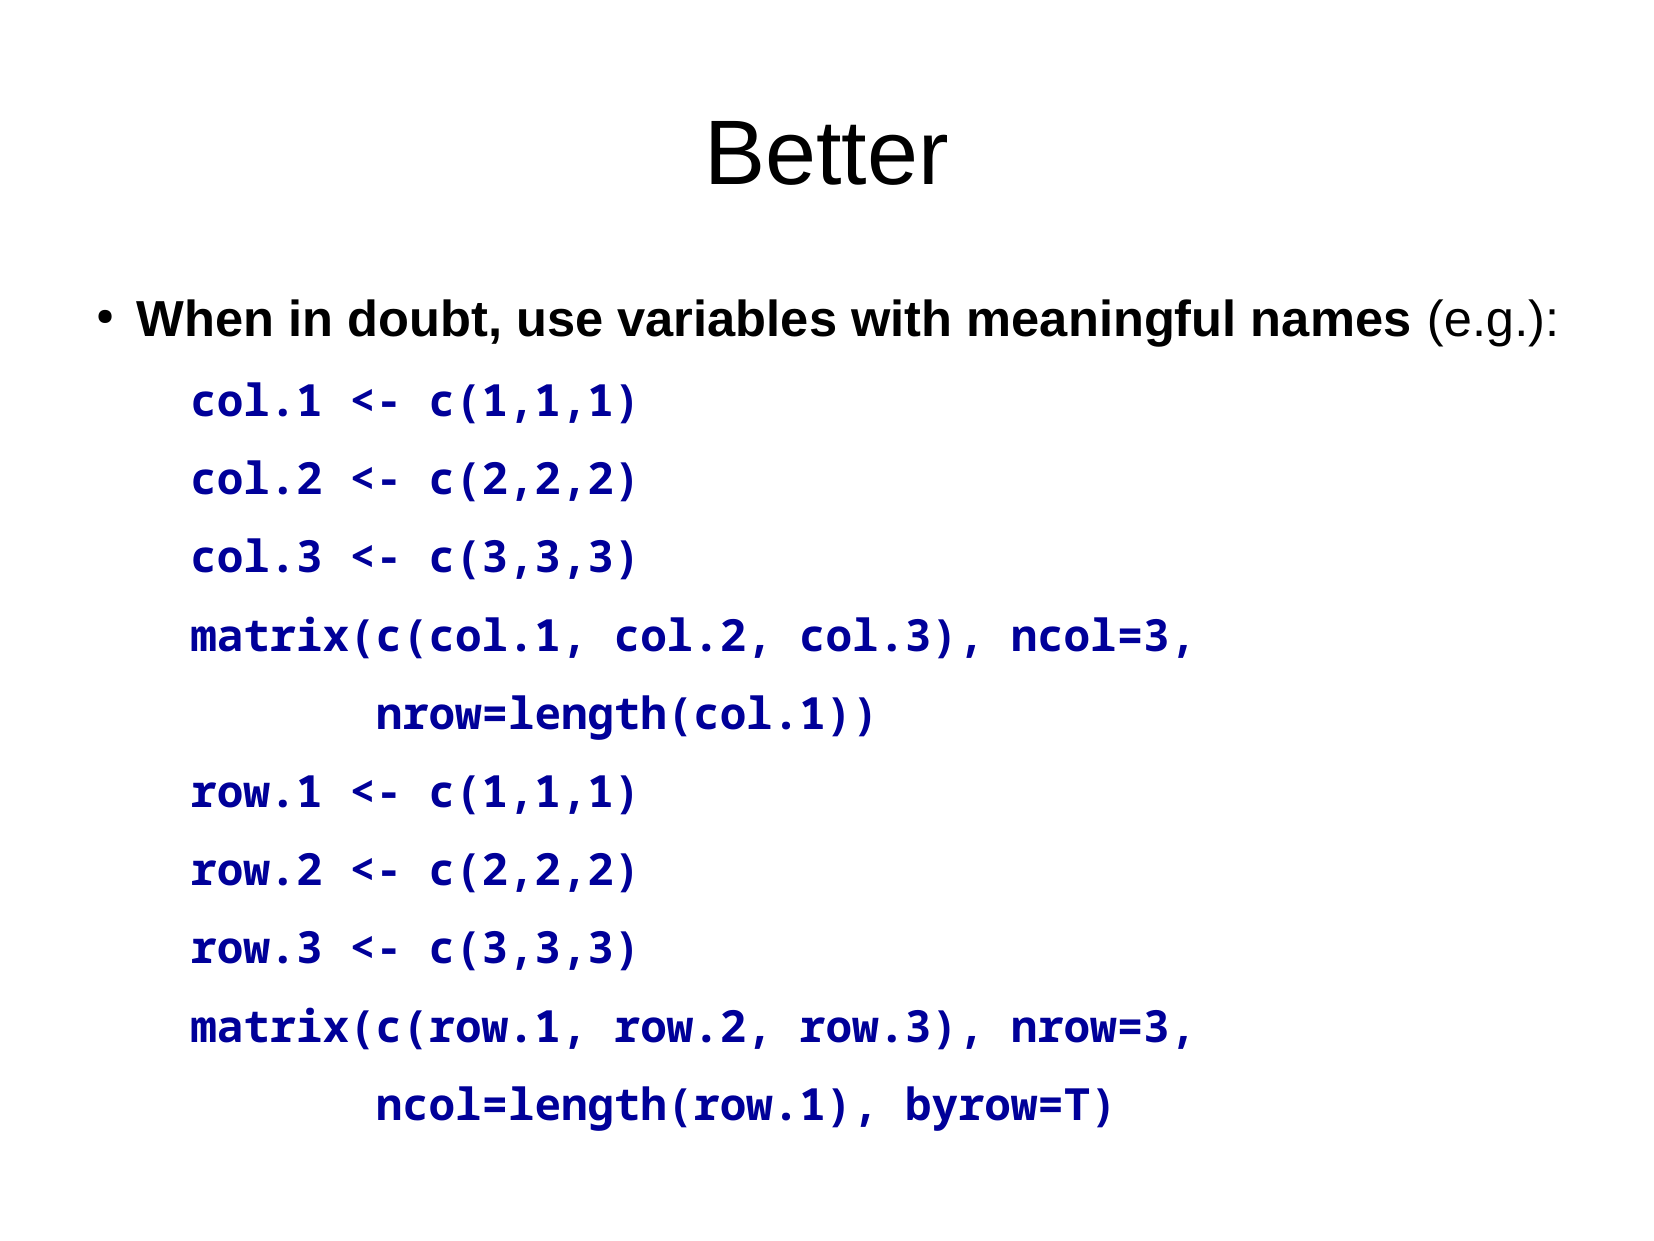

# Better
When in doubt, use variables with meaningful names (e.g.):
col.1 <- c(1,1,1)
col.2 <- c(2,2,2)
col.3 <- c(3,3,3)
matrix(c(col.1, col.2, col.3), ncol=3,
 nrow=length(col.1))
row.1 <- c(1,1,1)
row.2 <- c(2,2,2)
row.3 <- c(3,3,3)
matrix(c(row.1, row.2, row.3), nrow=3,
 ncol=length(row.1), byrow=T)